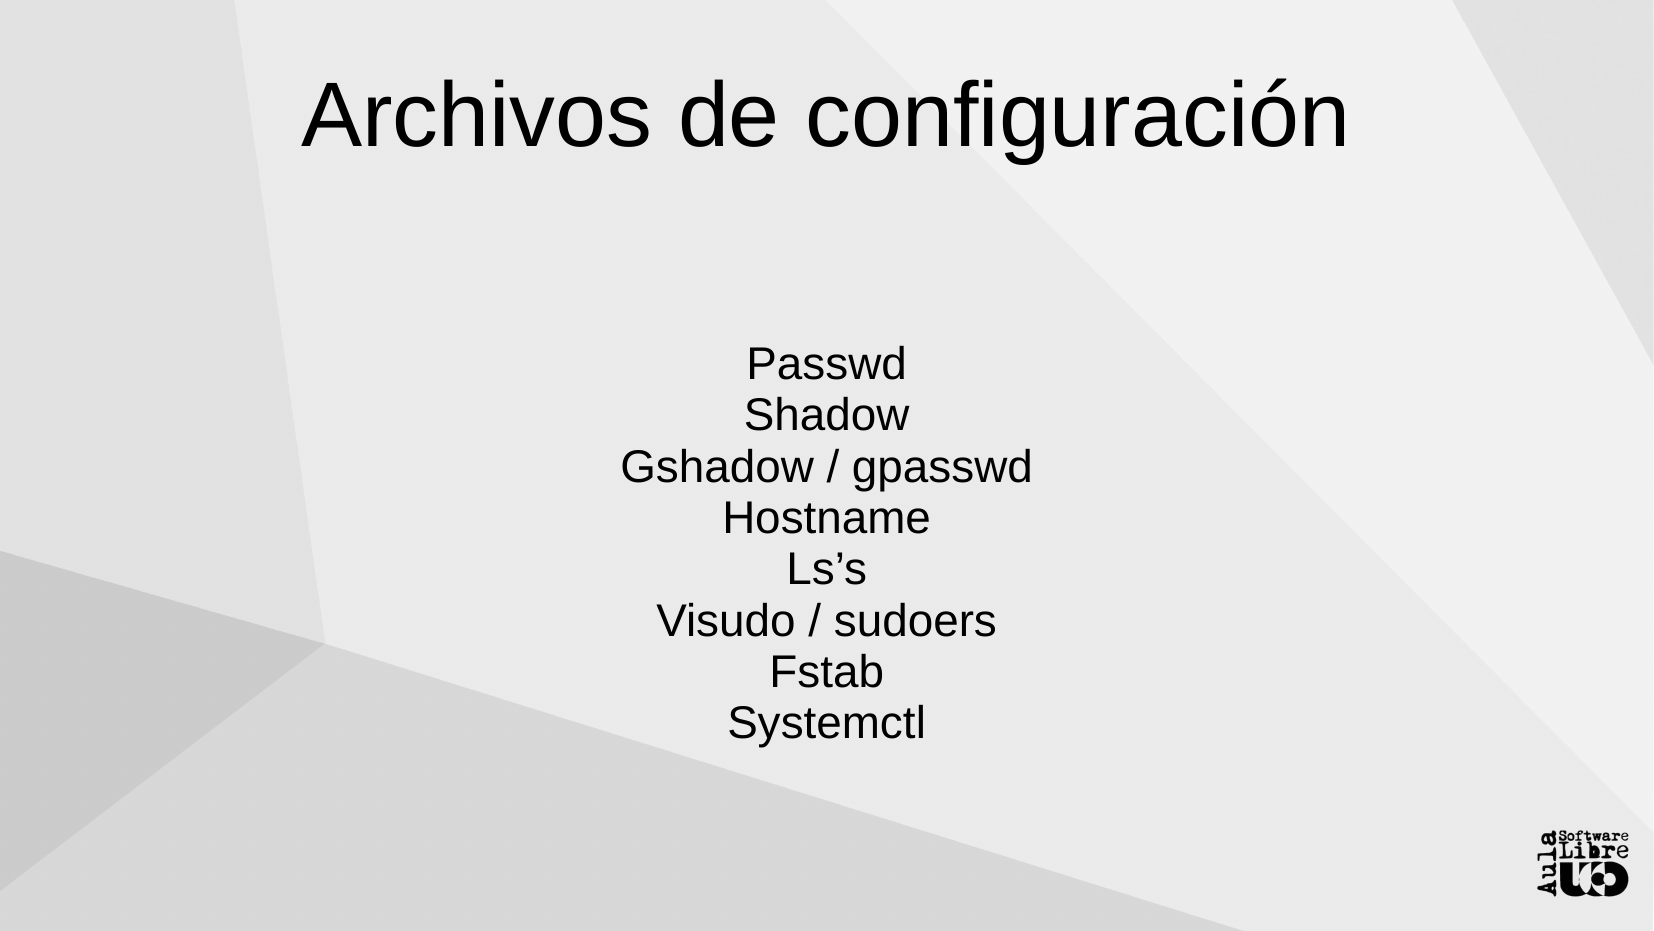

# Archivos de configuración
Passwd
Shadow
Gshadow / gpasswd
Hostname
Ls’s
Visudo / sudoers
Fstab
Systemctl